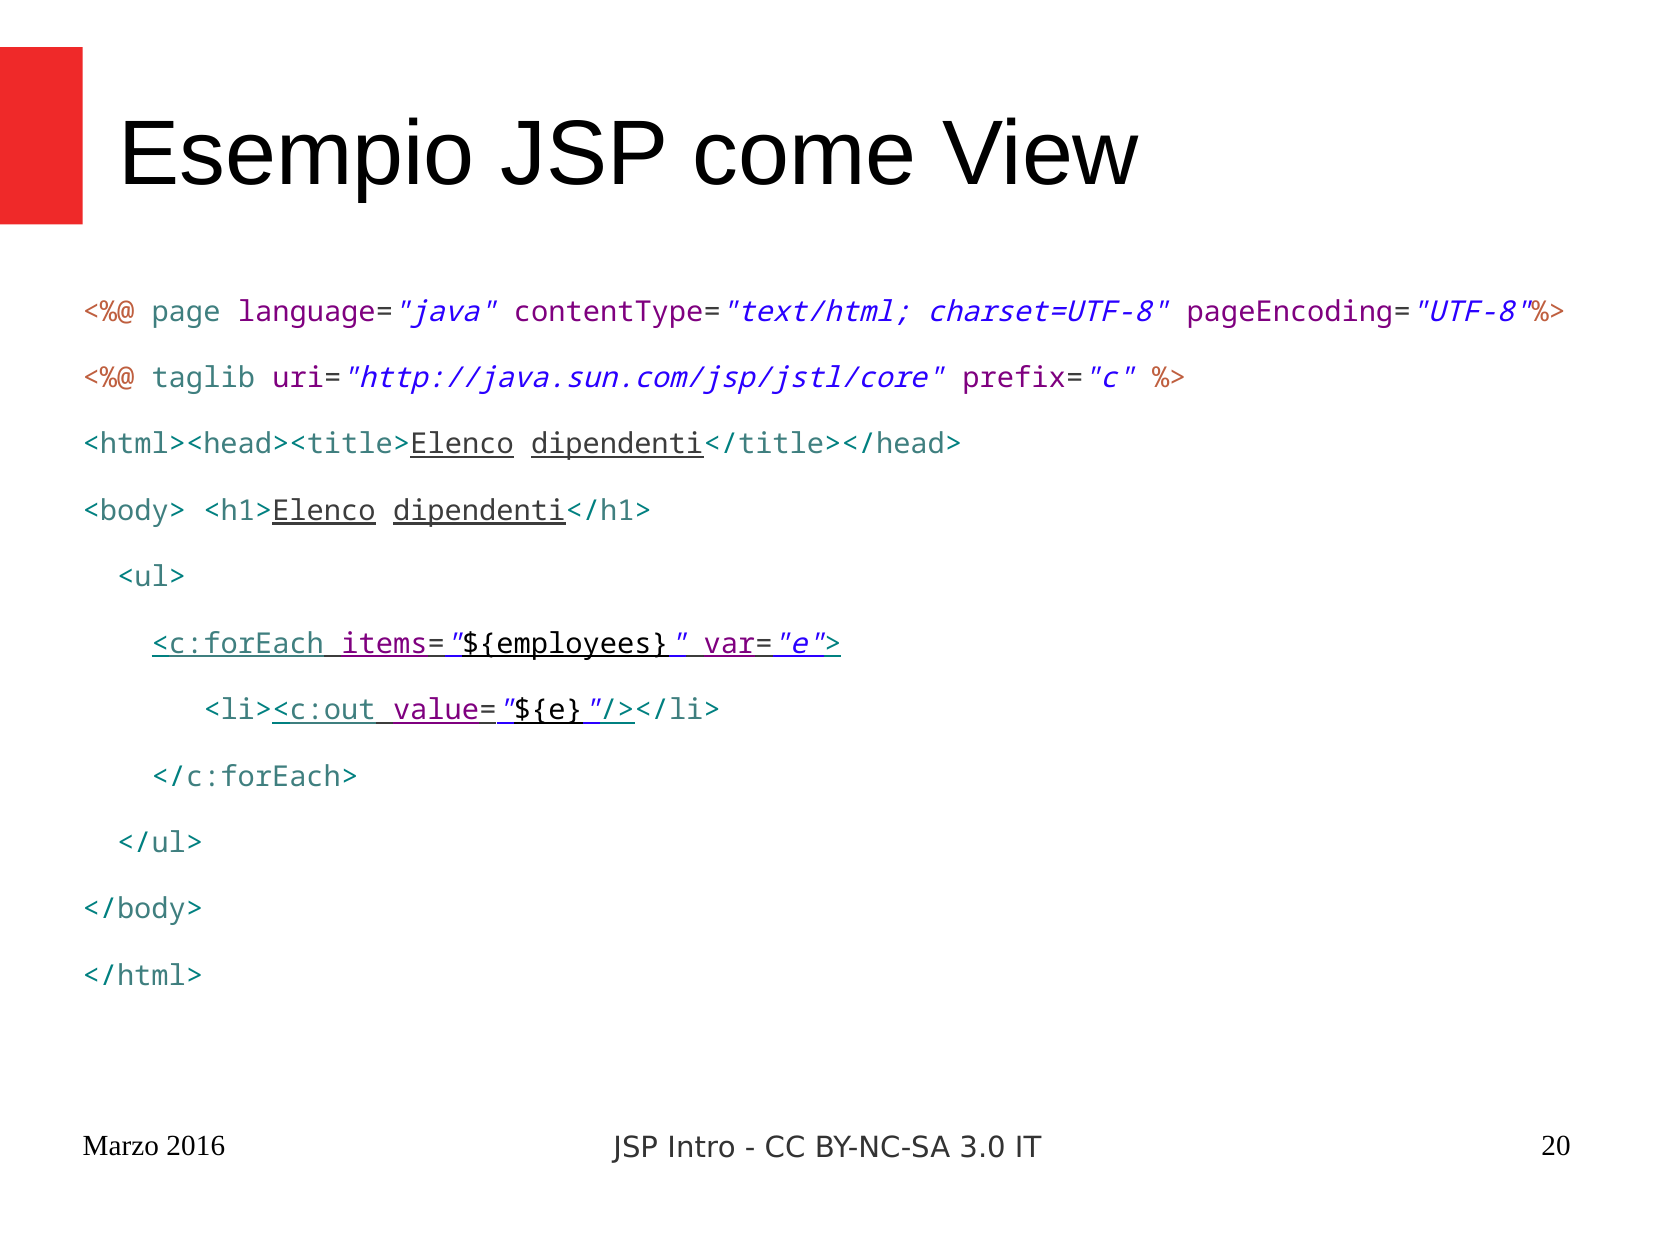

# Esempio JSP come View
<%@ page language="java" contentType="text/html; charset=UTF-8" pageEncoding="UTF-8"%>
<%@ taglib uri="http://java.sun.com/jsp/jstl/core" prefix="c" %>
<html><head><title>Elenco dipendenti</title></head>
<body> <h1>Elenco dipendenti</h1>
 <ul>
 <c:forEach items="${employees}" var="e">
 <li><c:out value="${e}"/></li>
 </c:forEach>
 </ul>
</body>
</html>
Your Date Here
Your Footer Here
20